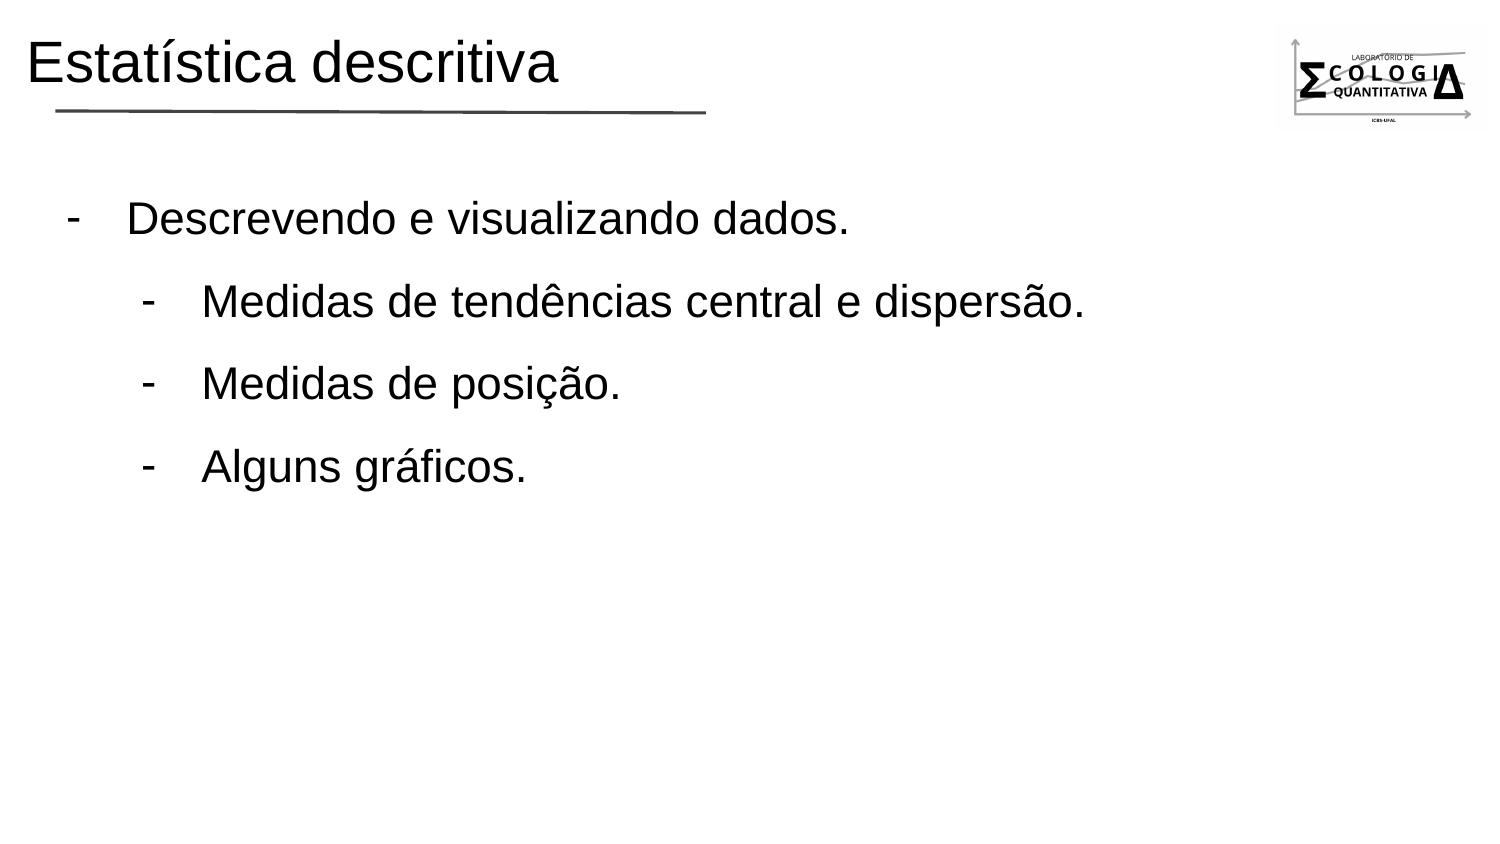

Estatística descritiva
Descrevendo e visualizando dados.
Medidas de tendências central e dispersão.
Medidas de posição.
Alguns gráficos.